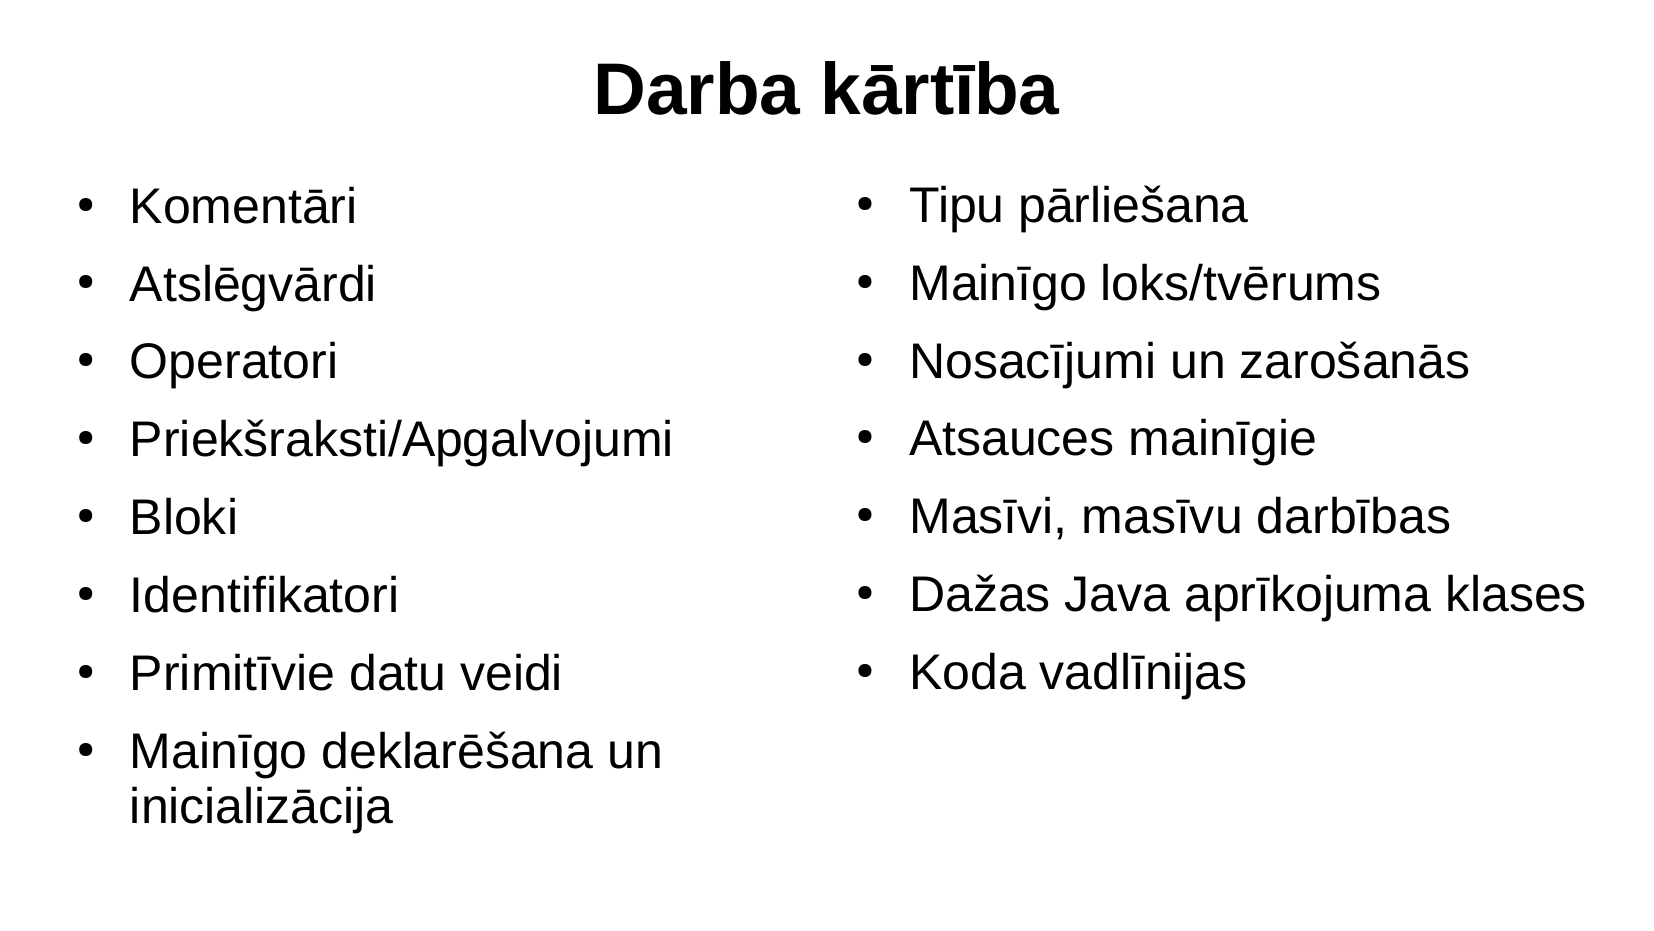

# Darba kārtība
Tipu pārliešana
Mainīgo loks/tvērums
Nosacījumi un zarošanās
Atsauces mainīgie
Masīvi, masīvu darbības
Dažas Java aprīkojuma klases
Koda vadlīnijas
Komentāri
Atslēgvārdi
Operatori
Priekšraksti/Apgalvojumi
Bloki
Identifikatori
Primitīvie datu veidi
Mainīgo deklarēšana un inicializācija